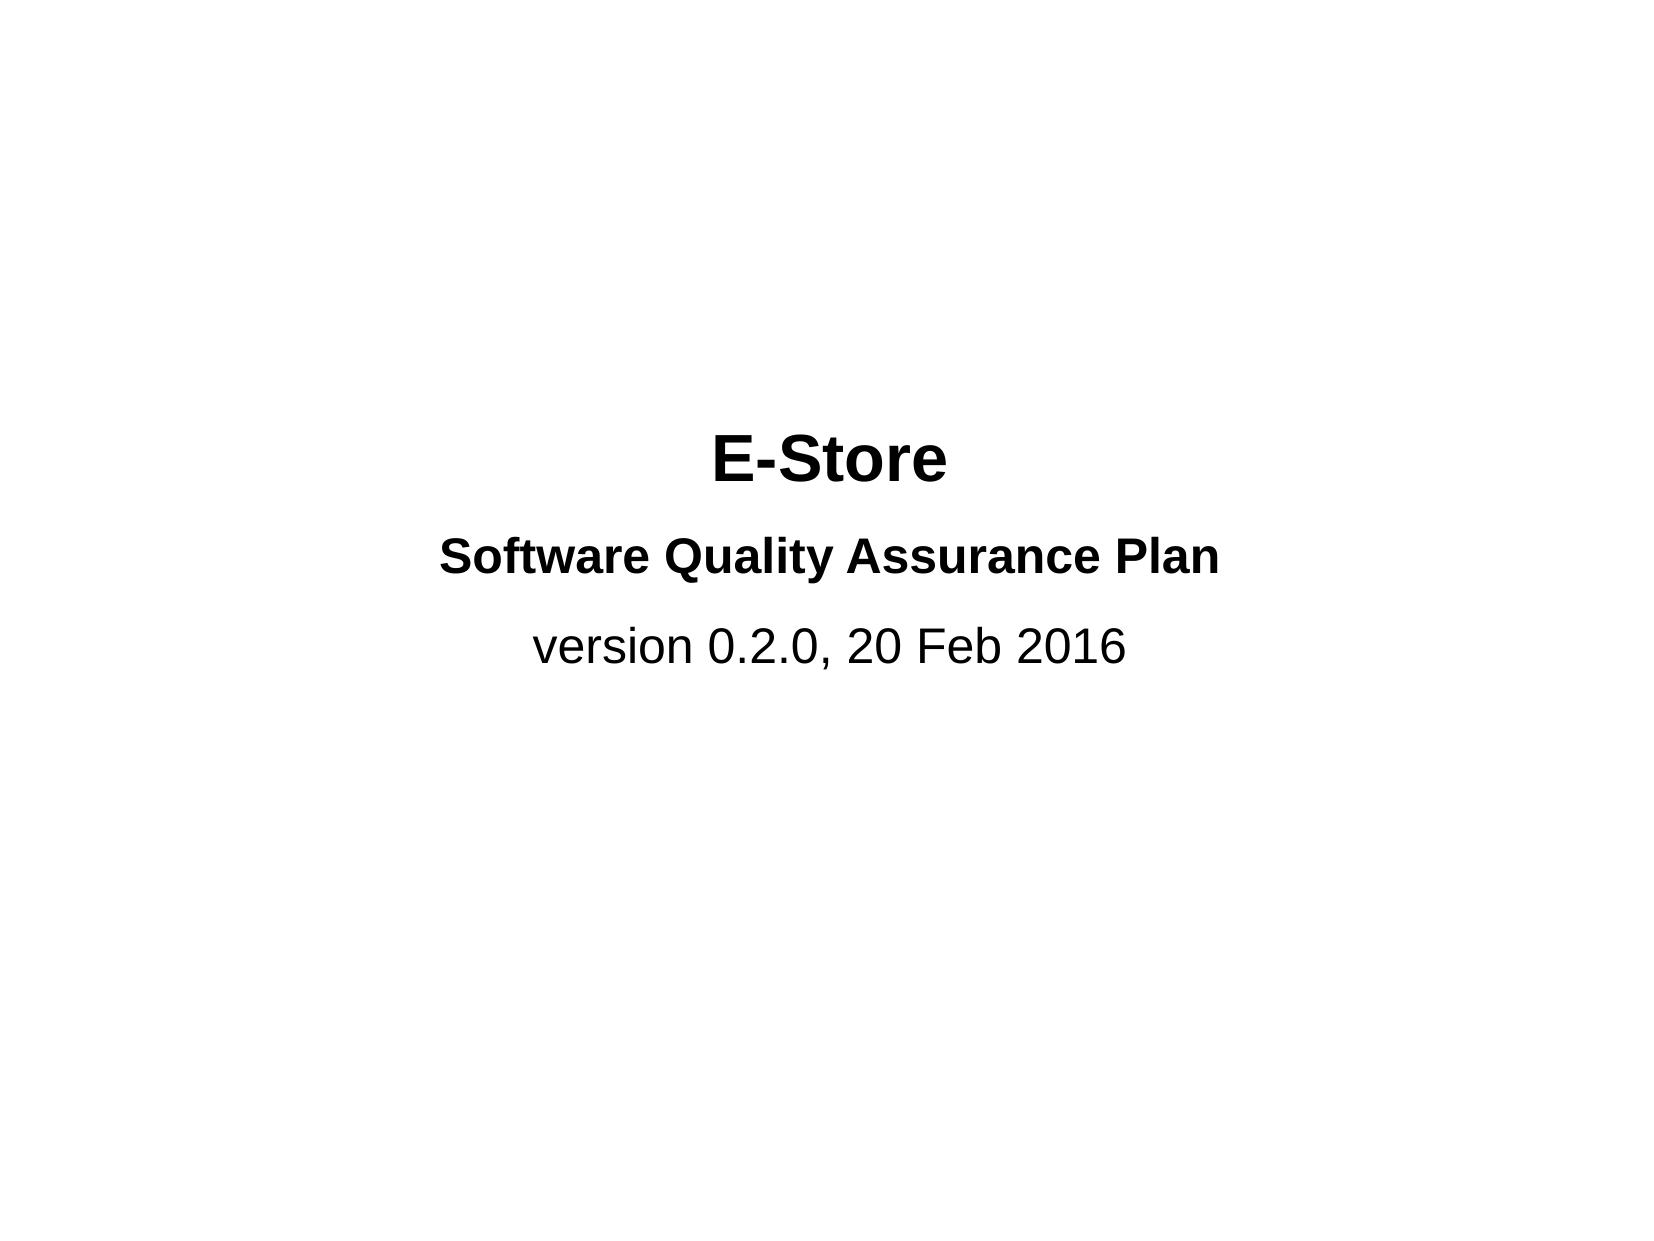

# E-Store
Software Quality Assurance Plan
version 0.2.0, 20 Feb 2016